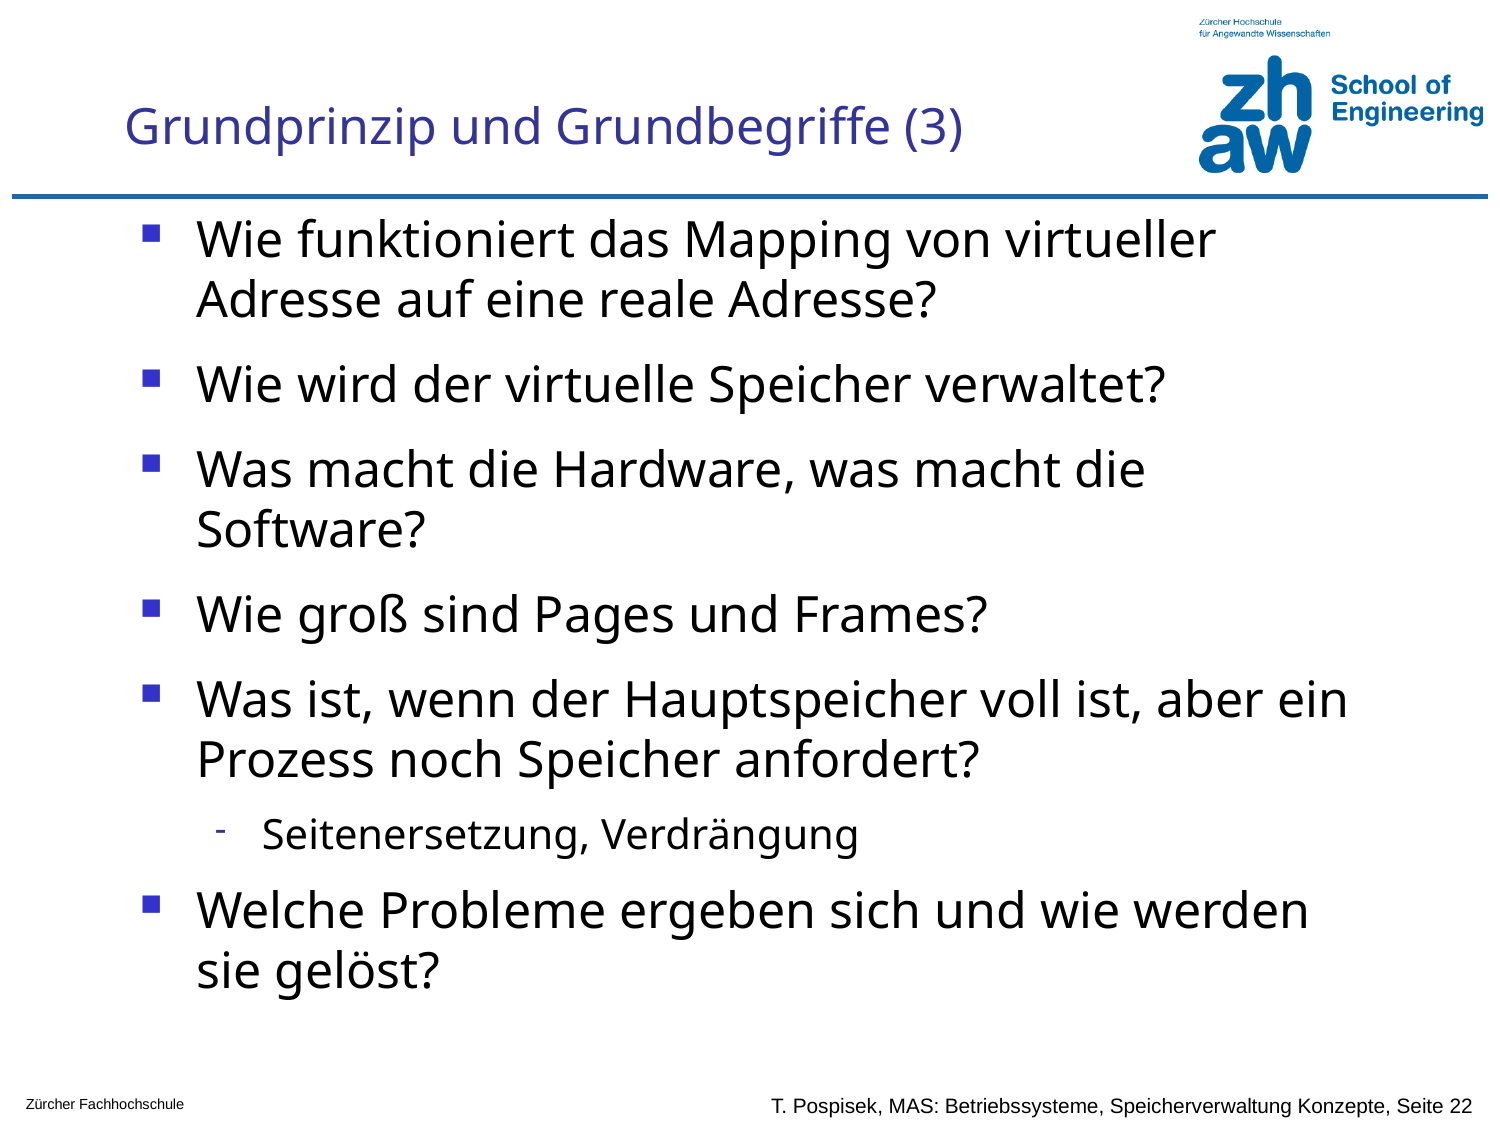

# Grundprinzip und Grundbegriffe (3)
Wie funktioniert das Mapping von virtueller Adresse auf eine reale Adresse?
Wie wird der virtuelle Speicher verwaltet?
Was macht die Hardware, was macht die Software?
Wie groß sind Pages und Frames?
Was ist, wenn der Hauptspeicher voll ist, aber ein Prozess noch Speicher anfordert?
Seitenersetzung, Verdrängung
Welche Probleme ergeben sich und wie werden sie gelöst?